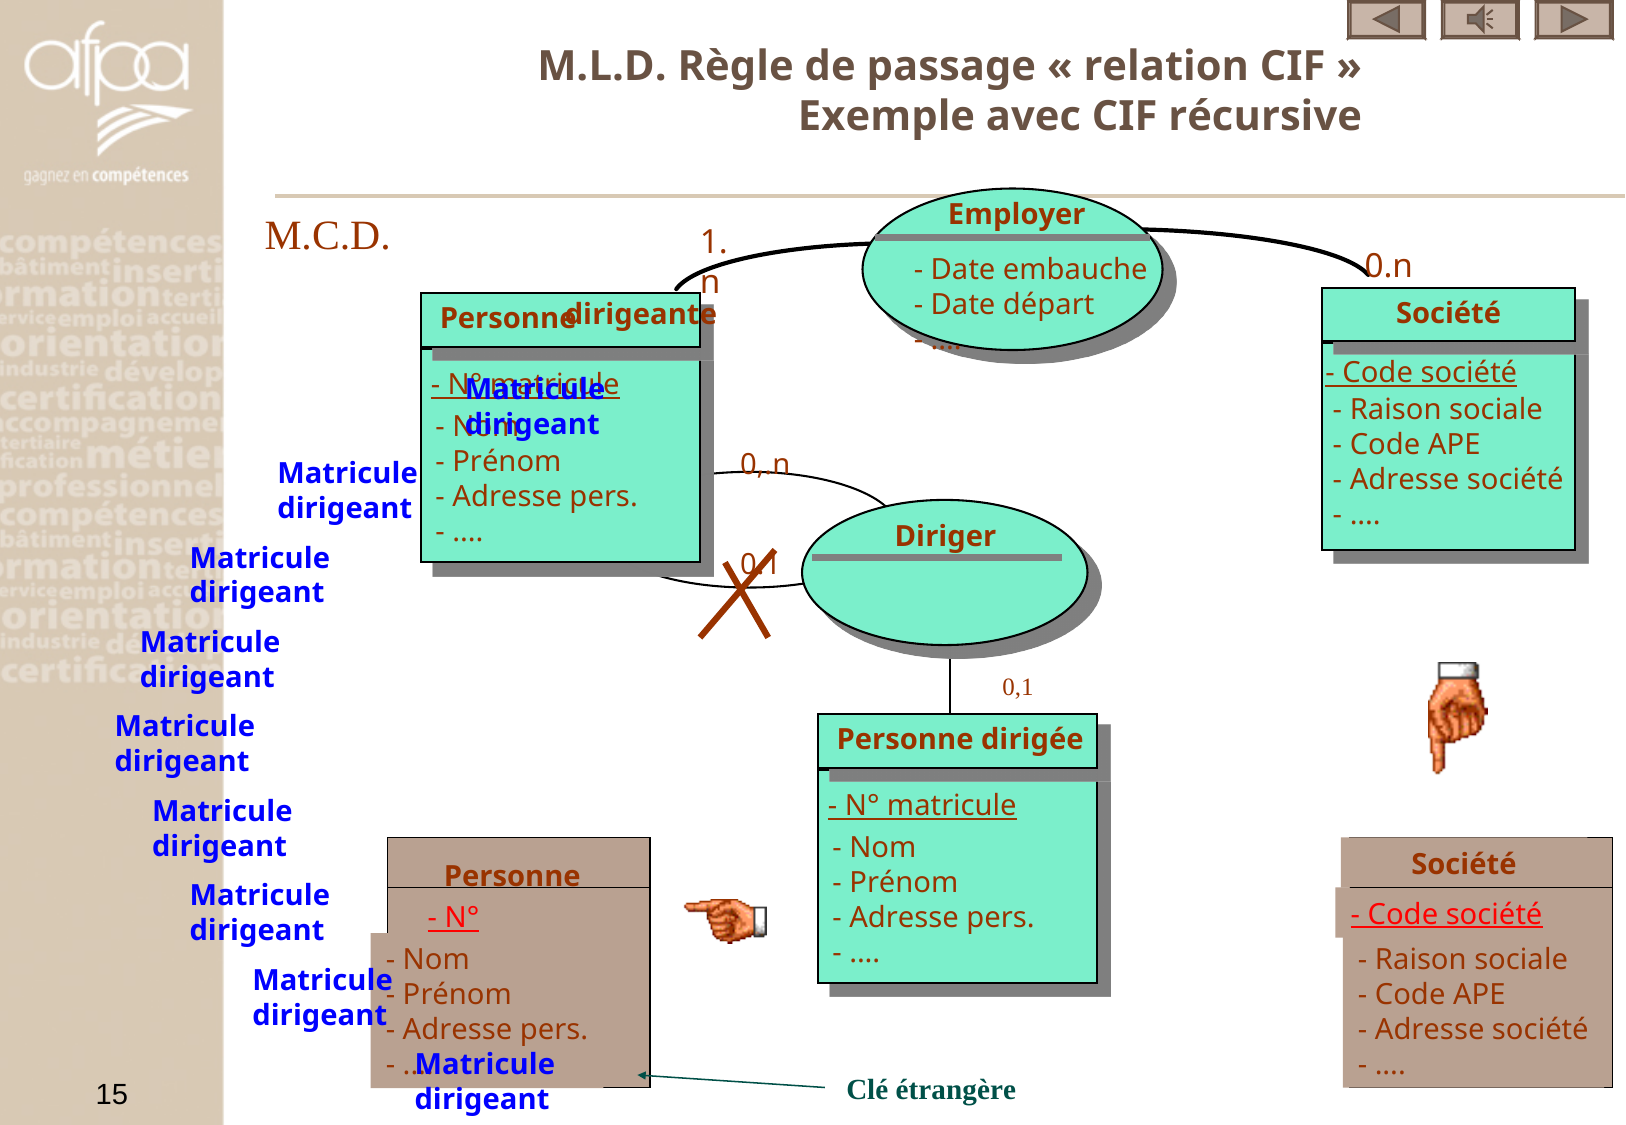

# M.L.D. Règle de passage « relation CIF » Exemple avec CIF récursive
Employer
- Date embauche
- Date départ
- ....
M.C.D.
1.n
0.n
0,.n
0.1
Société
- Code société
- Raison sociale
- Code APE
- Adresse société
- ....
Personne
- N° matricule
- Nom
- Prénom
- Adresse pers.
- ....
Diriger
dirigeante
Matricule dirigeant
Matricule dirigeant
Matricule dirigeant
Matricule dirigeant
0,1
Matricule dirigeant
Personne dirigée
- N° matricule
- Nom
- Prénom
- Adresse pers.
- ....
Matricule dirigeant
Personne
- N° matricule
- Nom
- Prénom
- Adresse pers.
- ....
Société
- Code société
- Raison sociale
- Code APE
- Adresse société
- ....
Matricule dirigeant
Matricule dirigeant
Matricule dirigeant
Clé étrangère